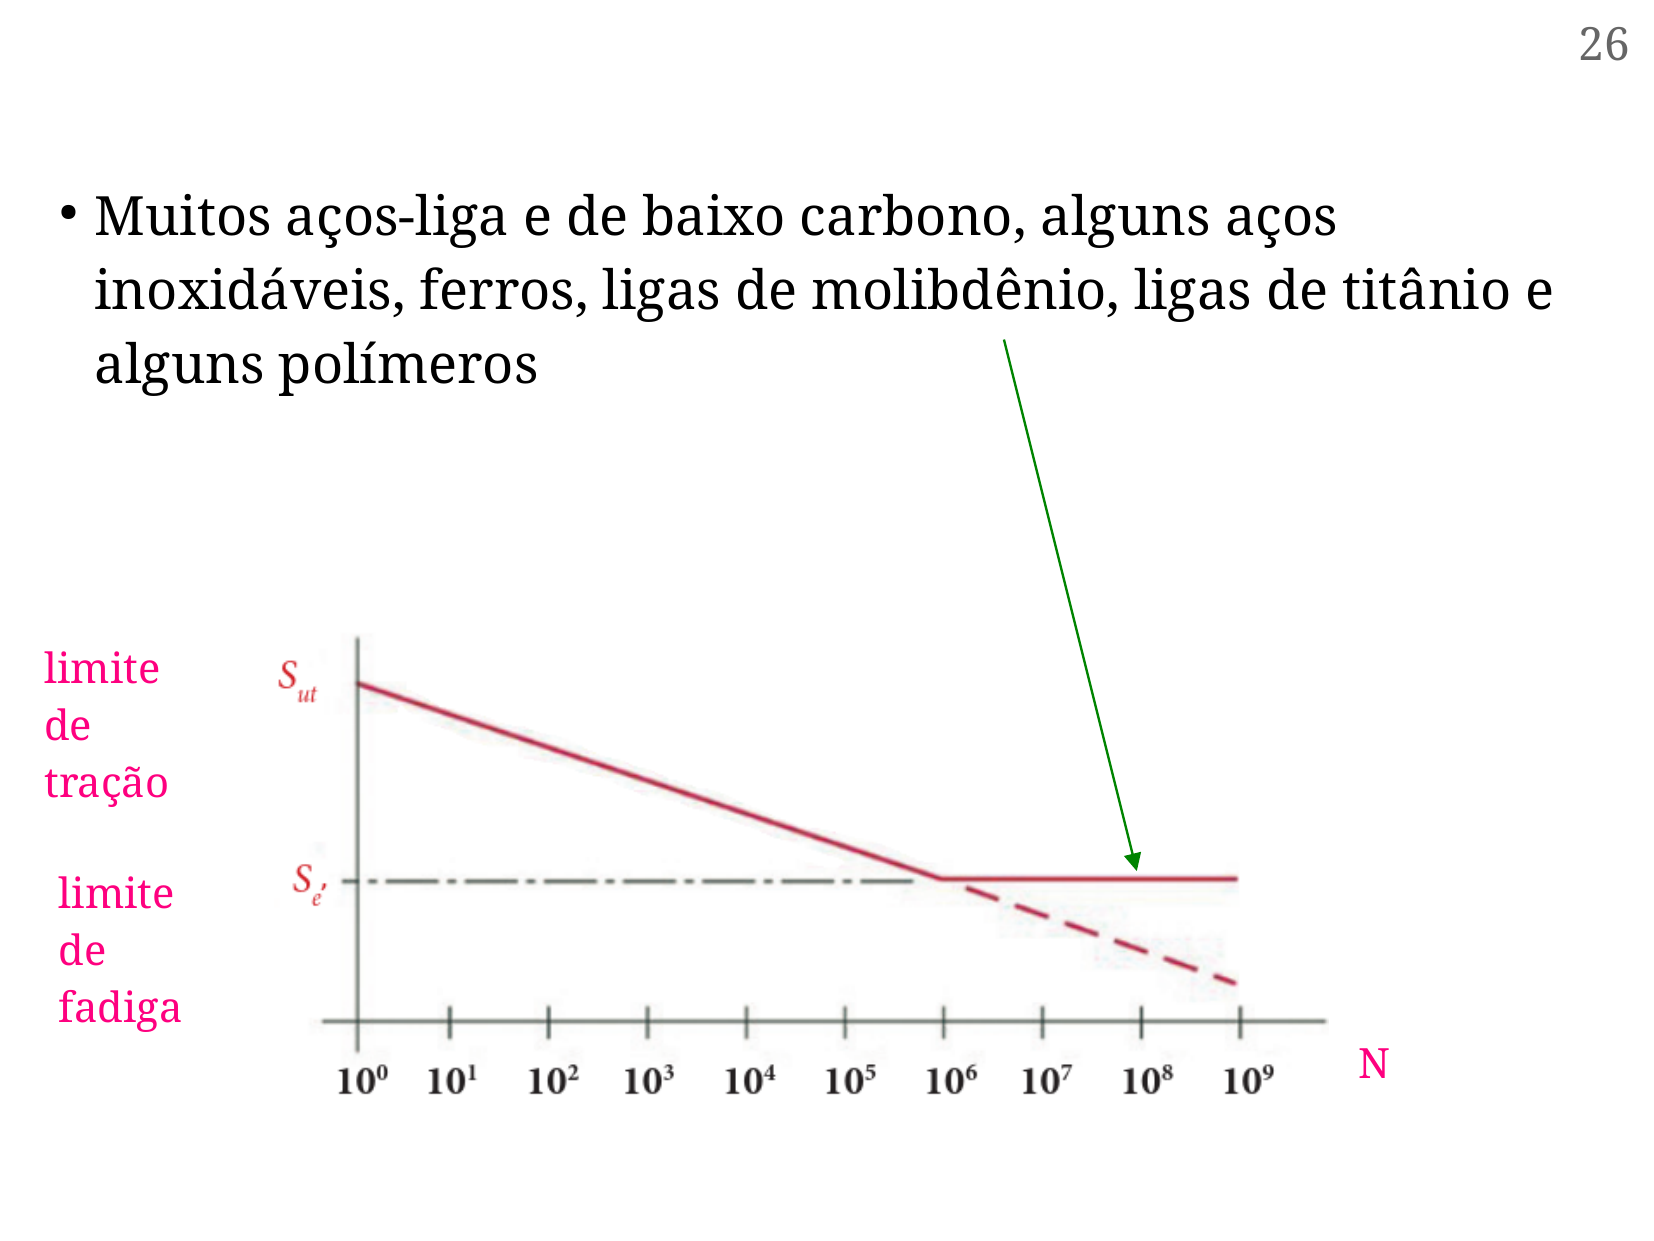

26
#
Muitos aços-liga e de baixo carbono, alguns aços inoxidáveis, ferros, ligas de molibdênio, ligas de titânio e alguns polímeros
limite de tração
limite de fadiga
N